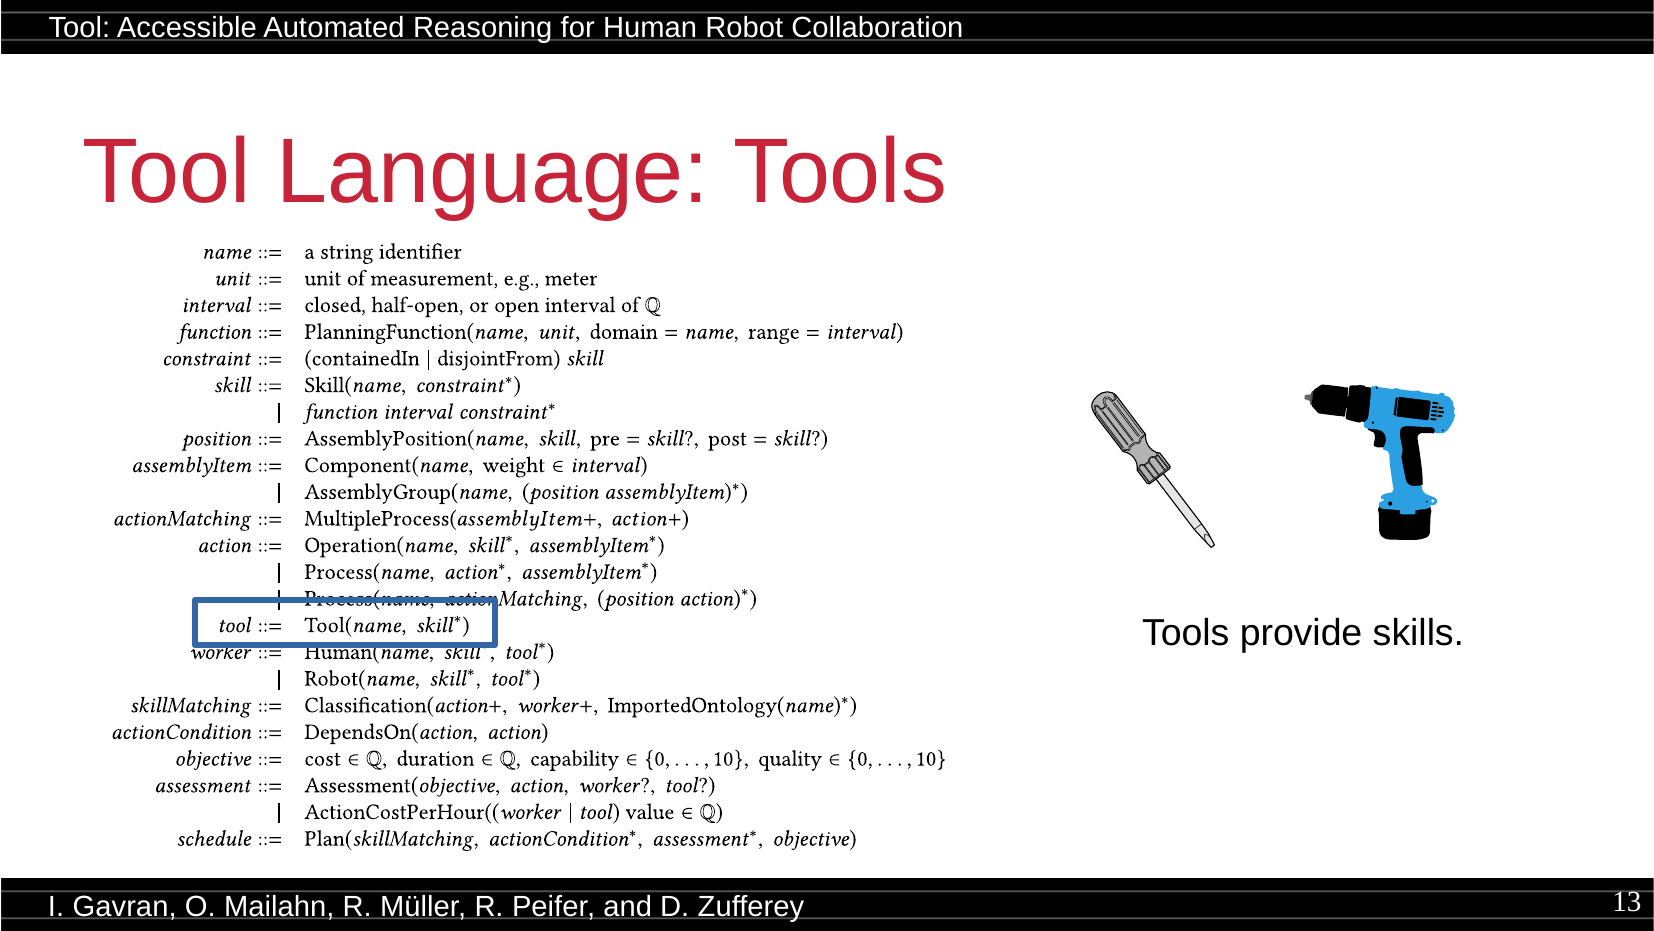

Tool: Accessible Automated Reasoning for Human Robot Collaboration
# Tool Language: Tools
Tools provide skills.
I. Gavran, O. Mailahn, R. Müller, R. Peifer, and D. Zufferey